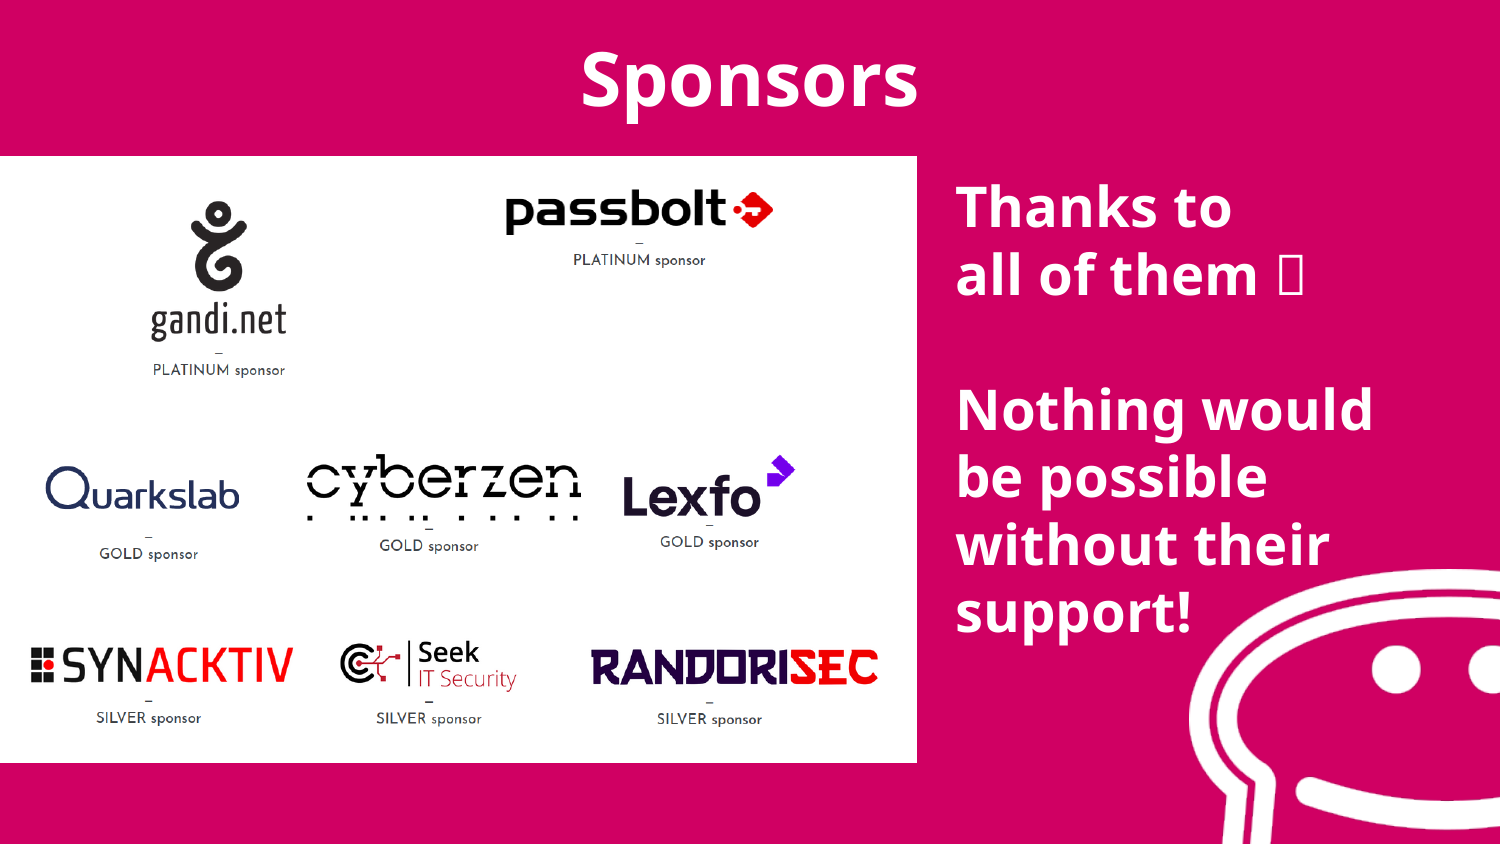

Sponsors
Thanks to
all of them 🙏
Nothing would be possible without their support!